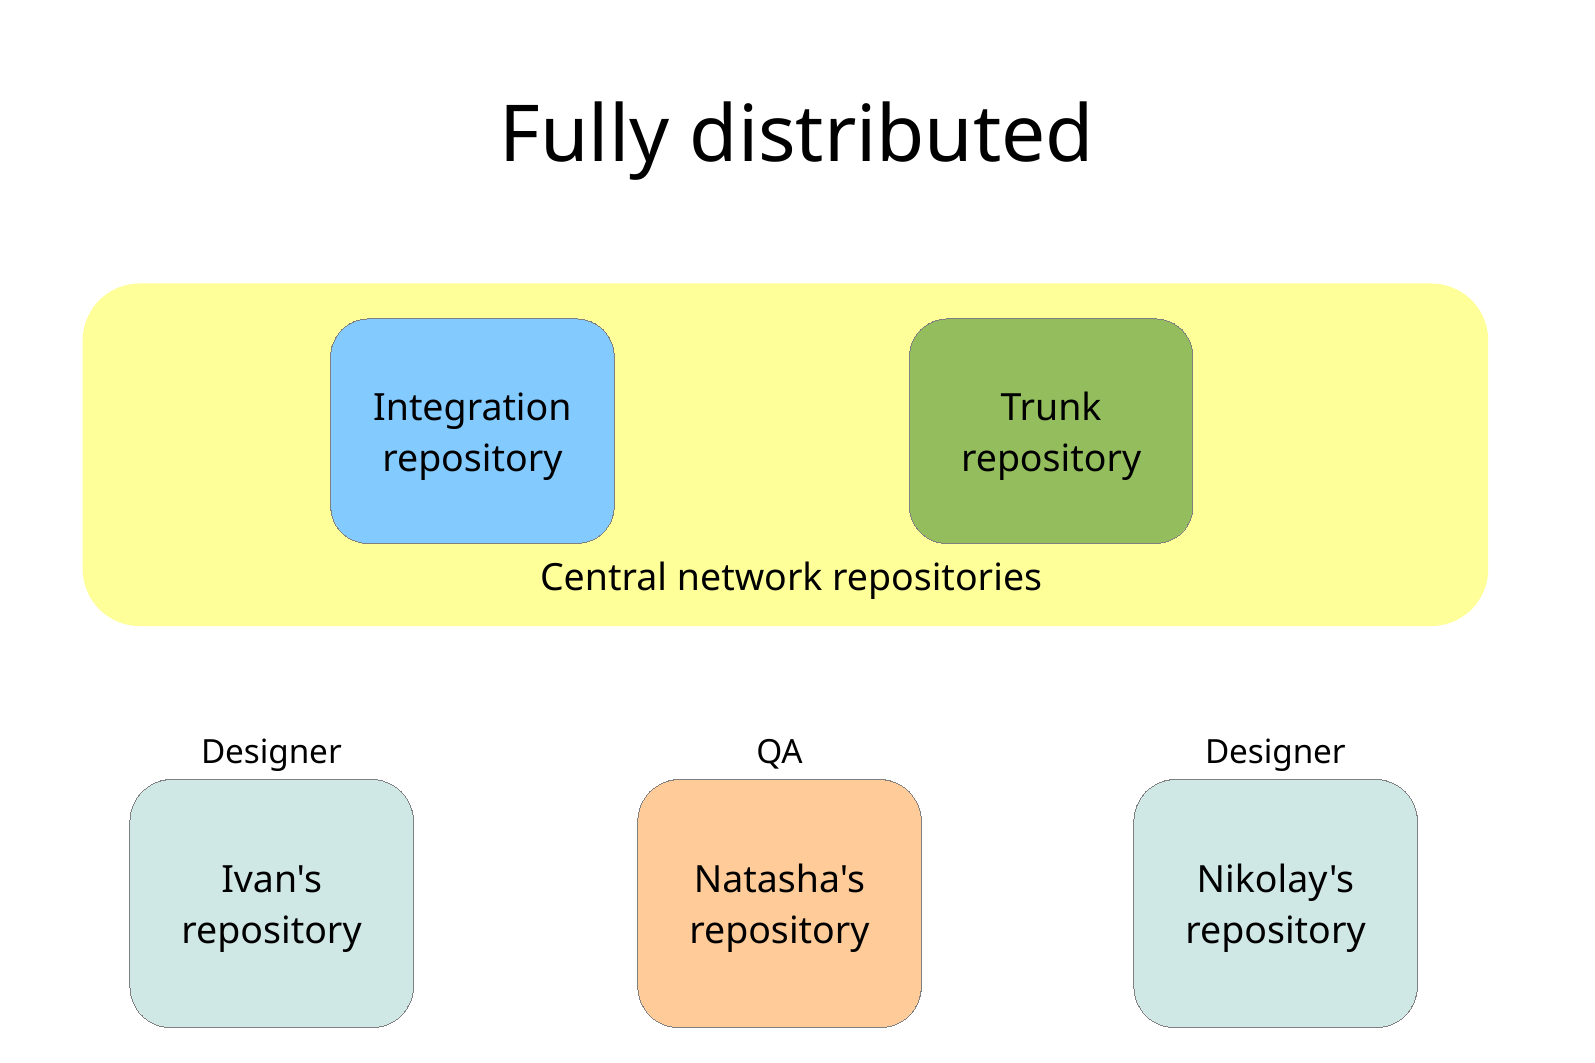

# Fully distributed
Integration
repository
Trunk
repository
Central network repositories
Designer
QA
Designer
Ivan's
repository
Natasha's
repository
Nikolay's
repository